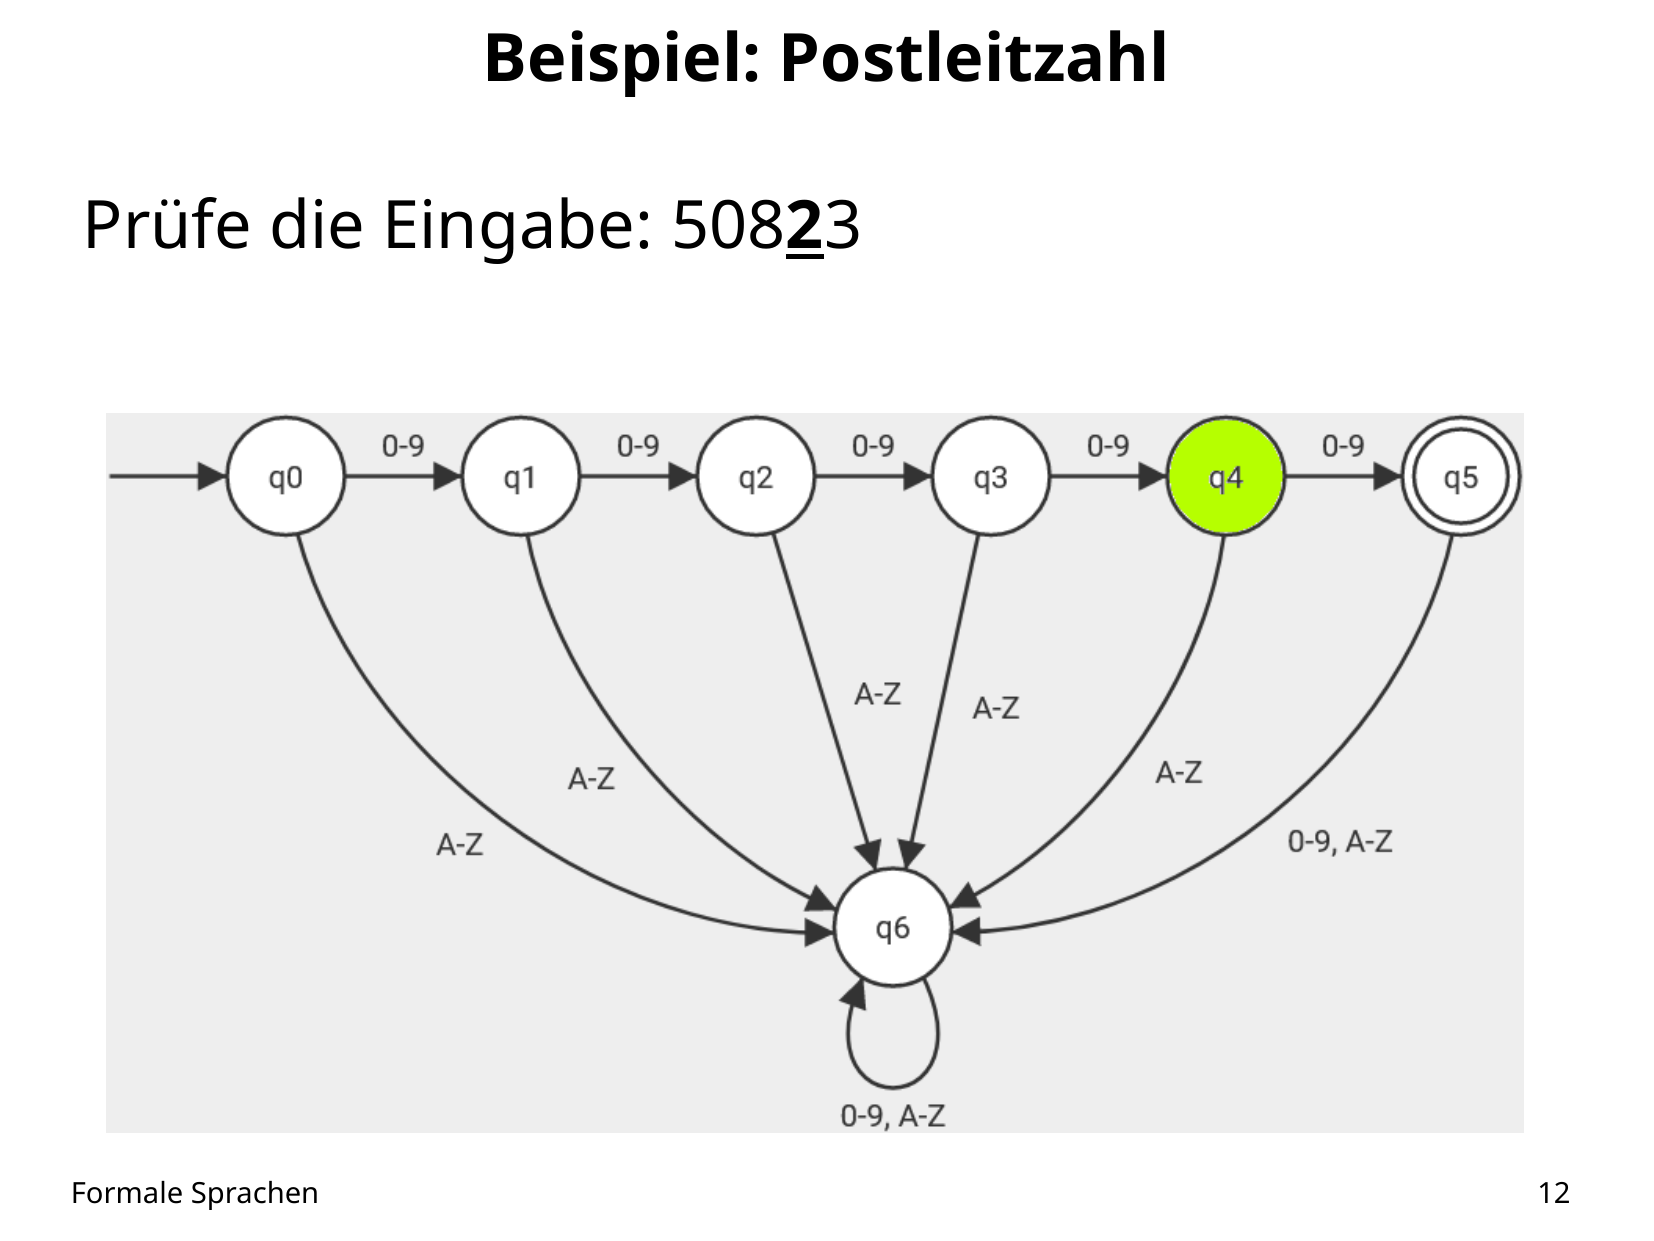

# Beispiel: Postleitzahl
Prüfe die Eingabe: 50823
Formale Sprachen
12